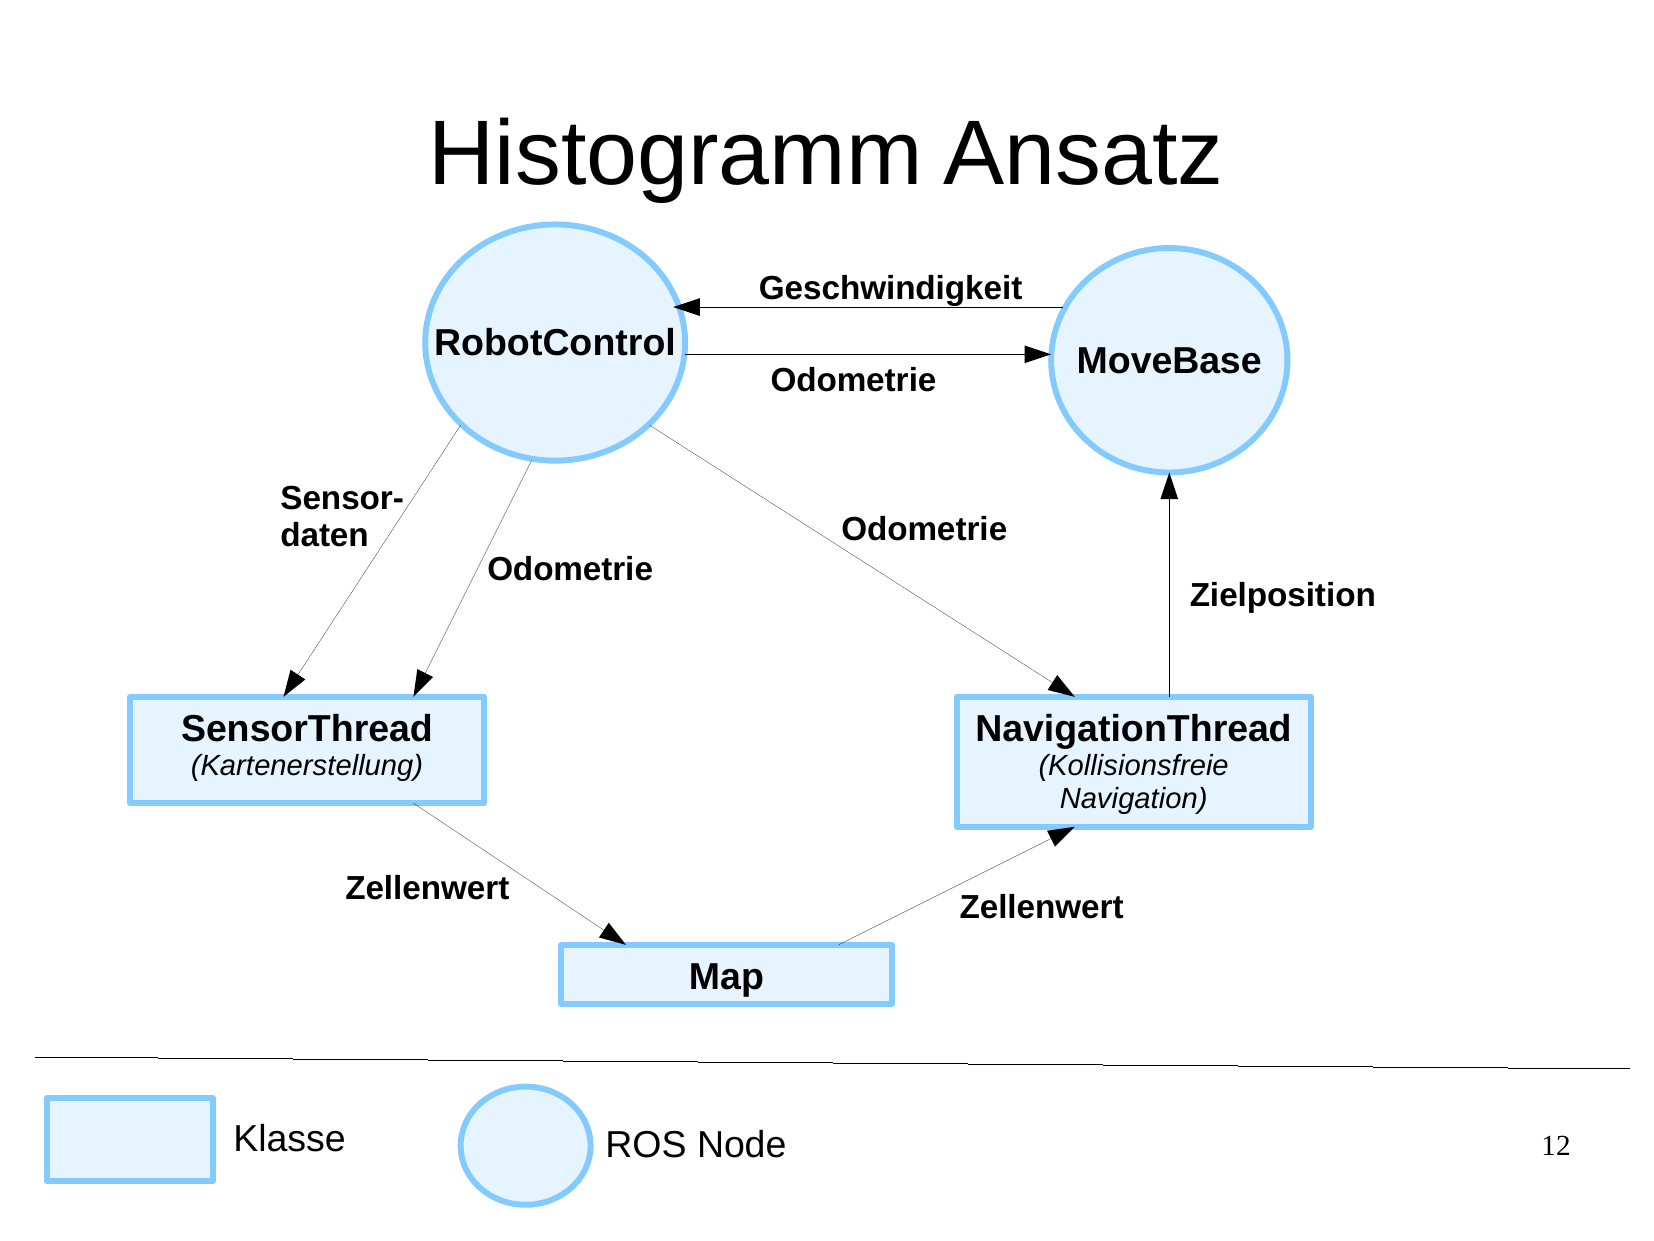

# Histogramm Ansatz
RobotControl
MoveBase
Geschwindigkeit
Odometrie
Sensor-
daten
Odometrie
Odometrie
Zielposition
SensorThread
(Kartenerstellung)
NavigationThread
(Kollisionsfreie
Navigation)
Zellenwert
Zellenwert
Map
Klasse
ROS Node
12